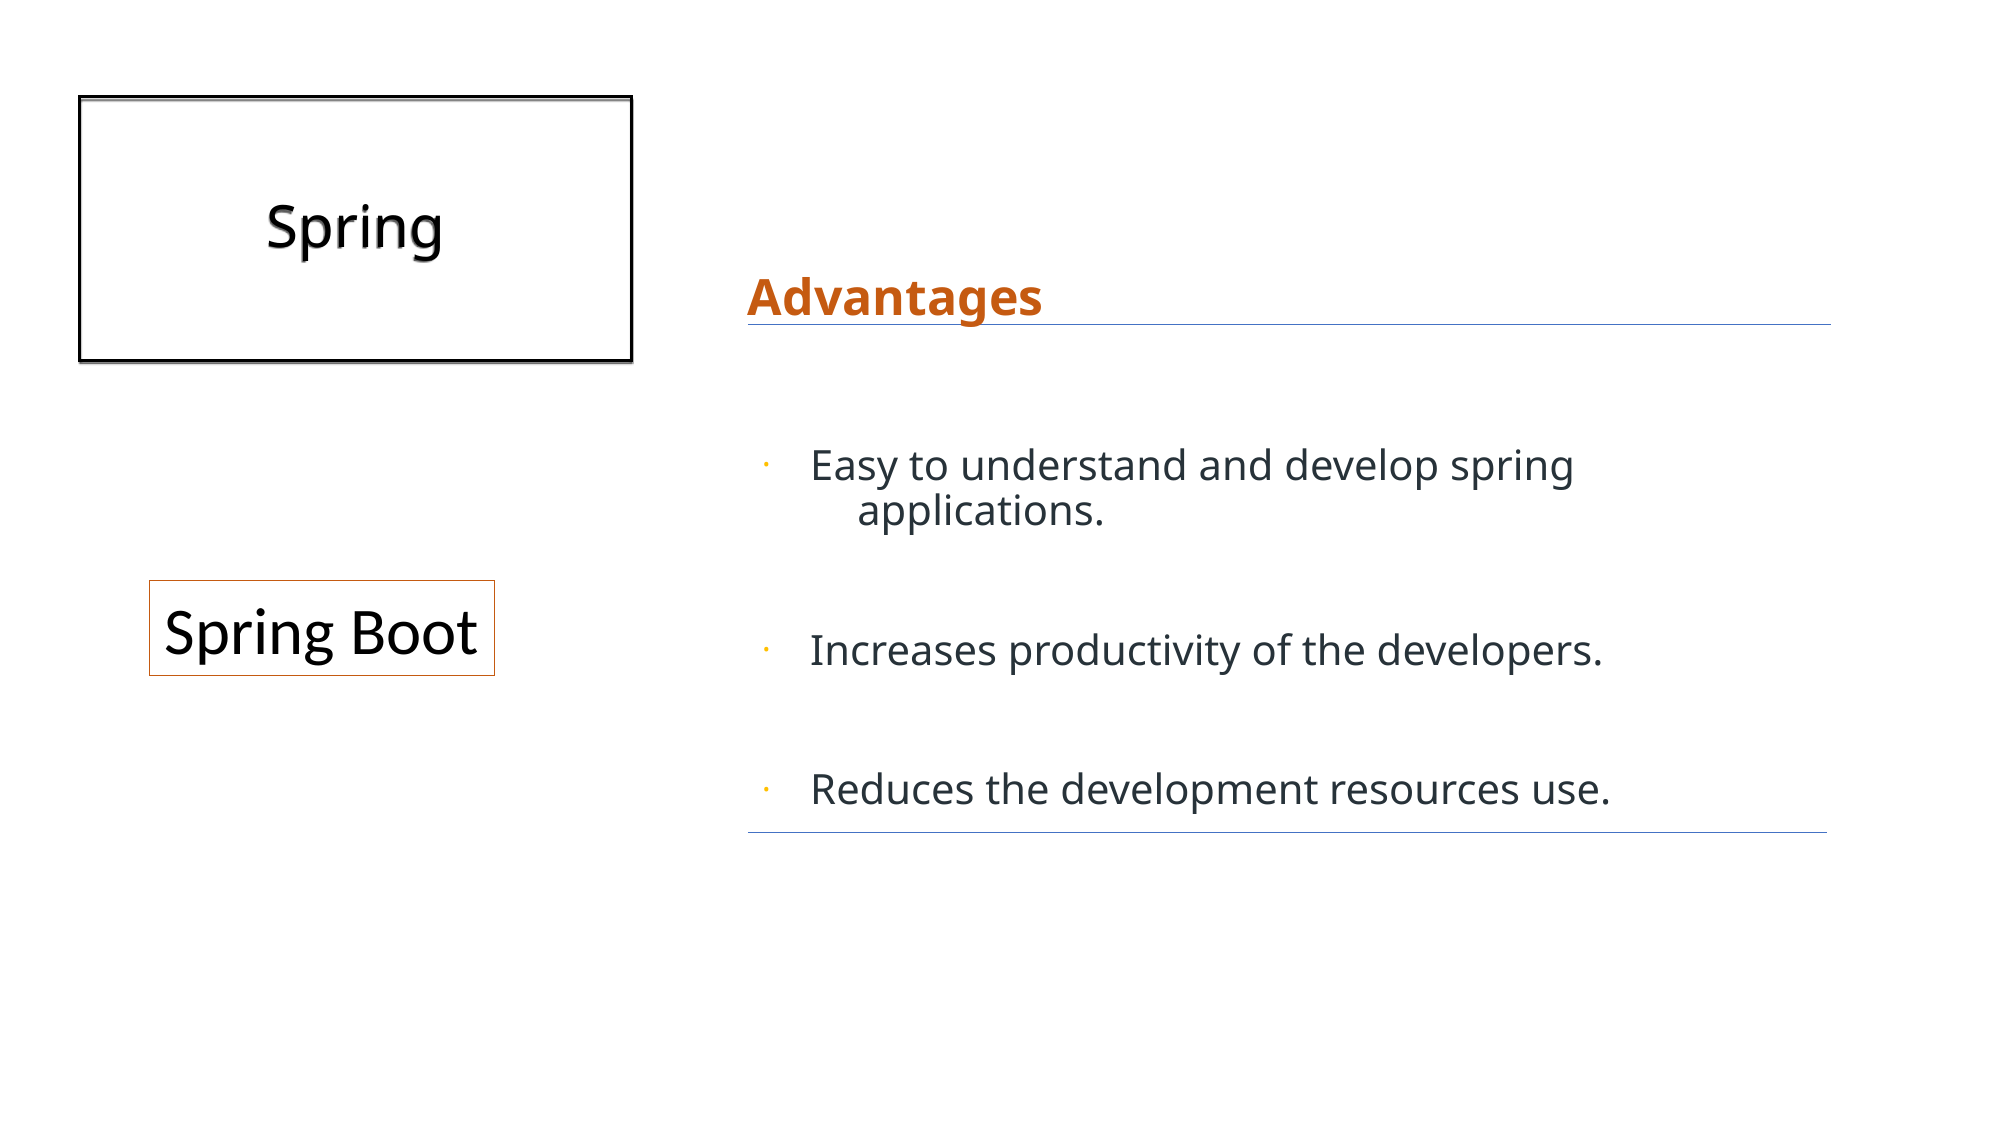

# Spring
Advantages
Easy to understand and develop spring applications.
Increases productivity of the developers.
Reduces the development resources use.
Spring Boot